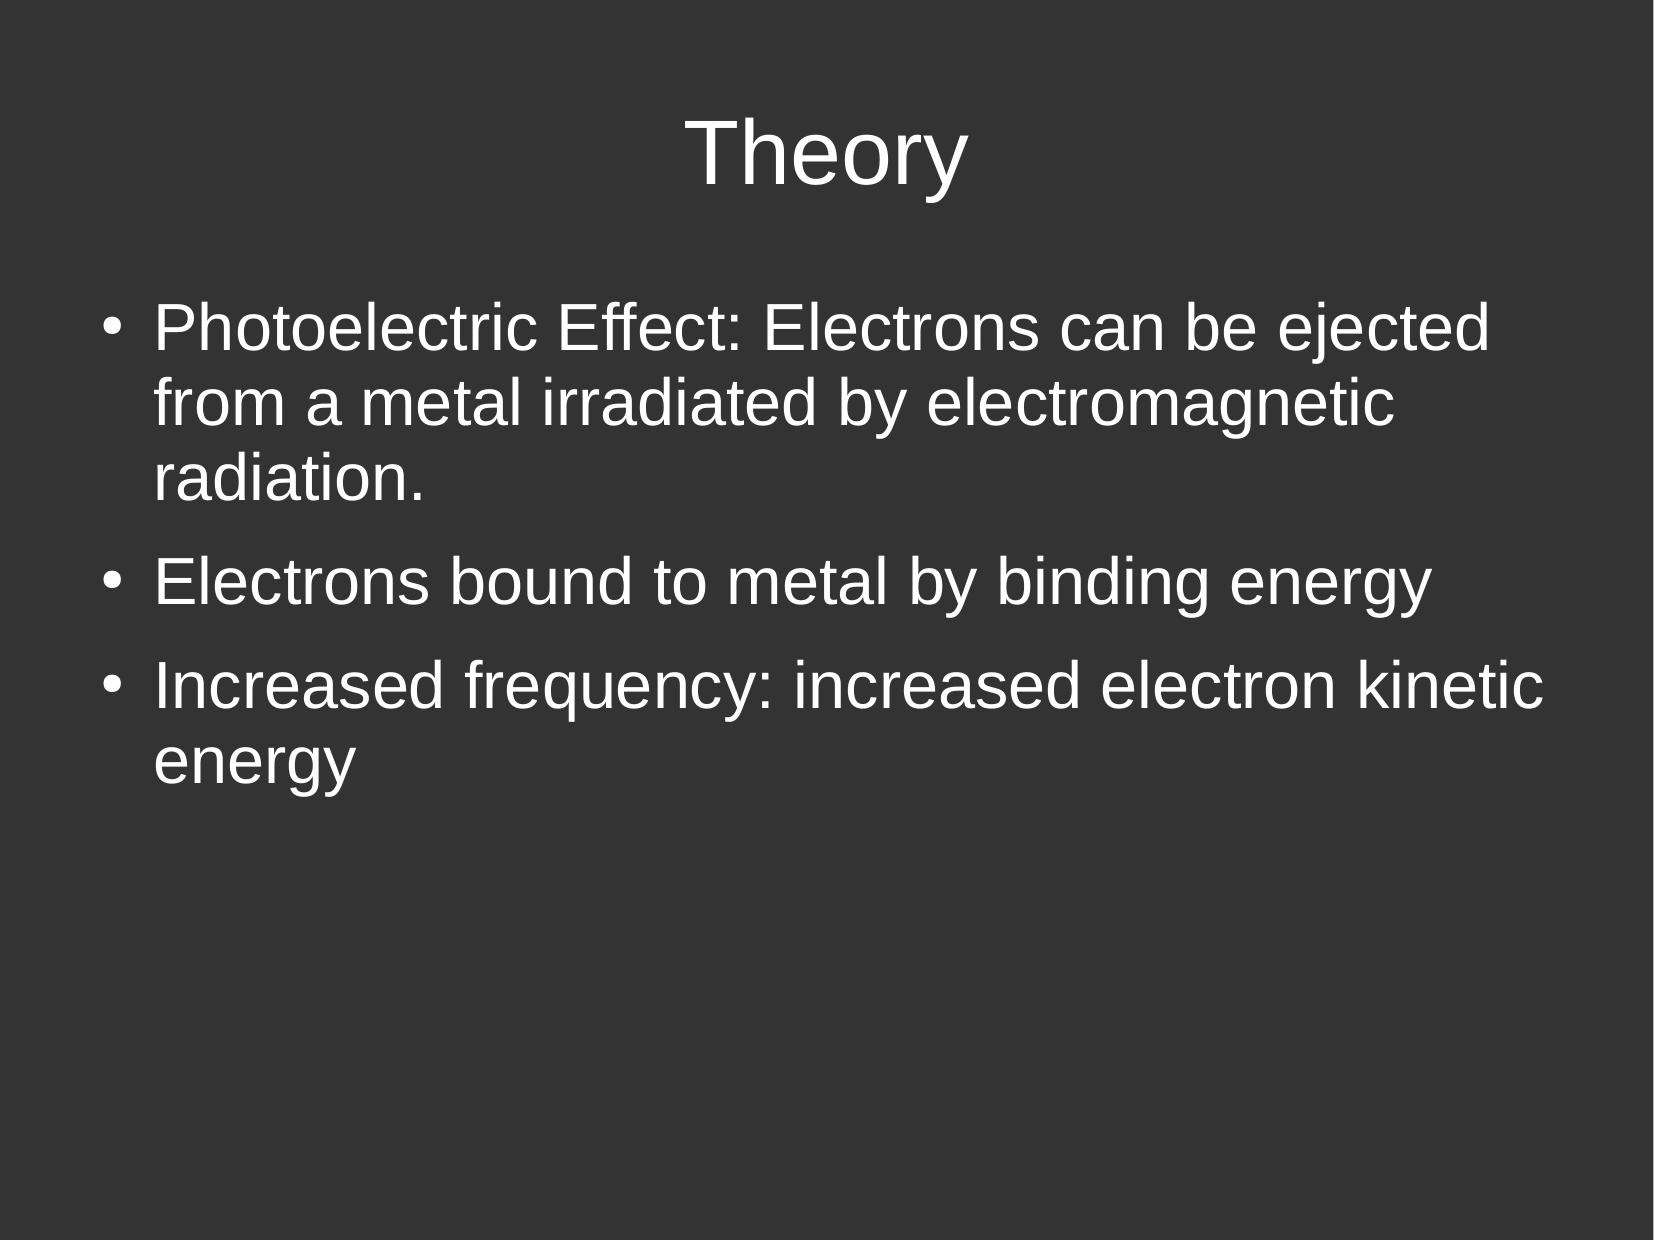

# Theory
Photoelectric Effect: Electrons can be ejected from a metal irradiated by electromagnetic radiation.
Electrons bound to metal by binding energy
Increased frequency: increased electron kinetic energy